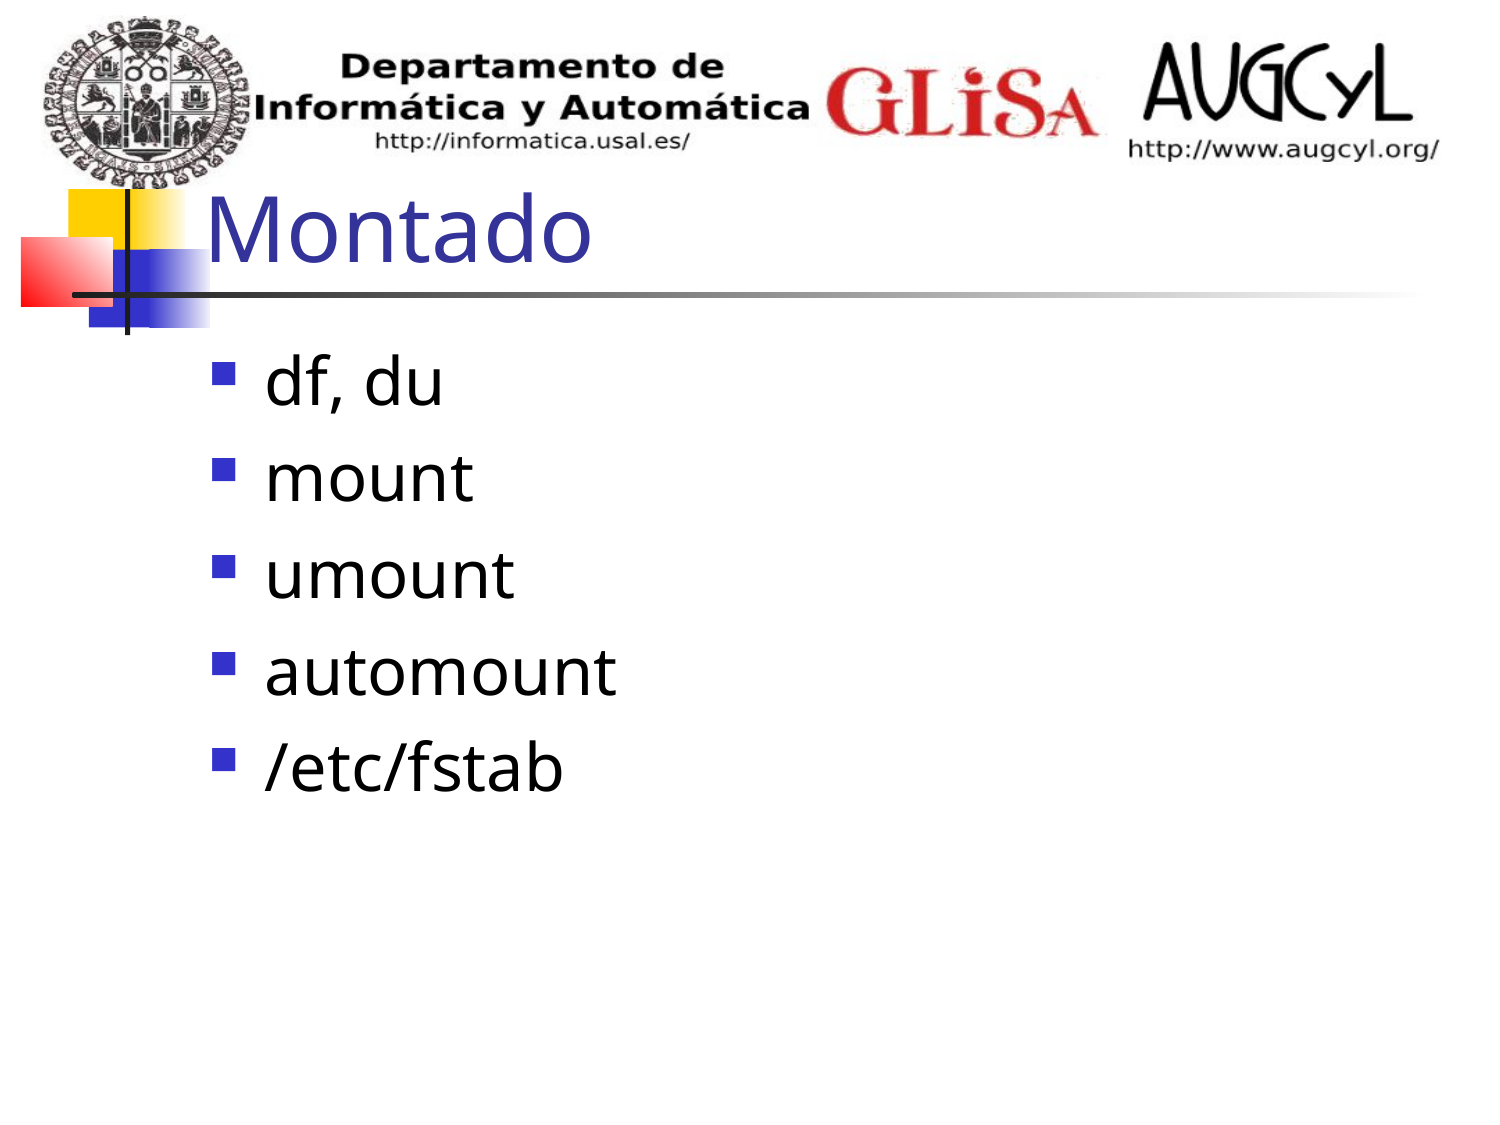

# Montado
df, du
mount
umount
automount
/etc/fstab